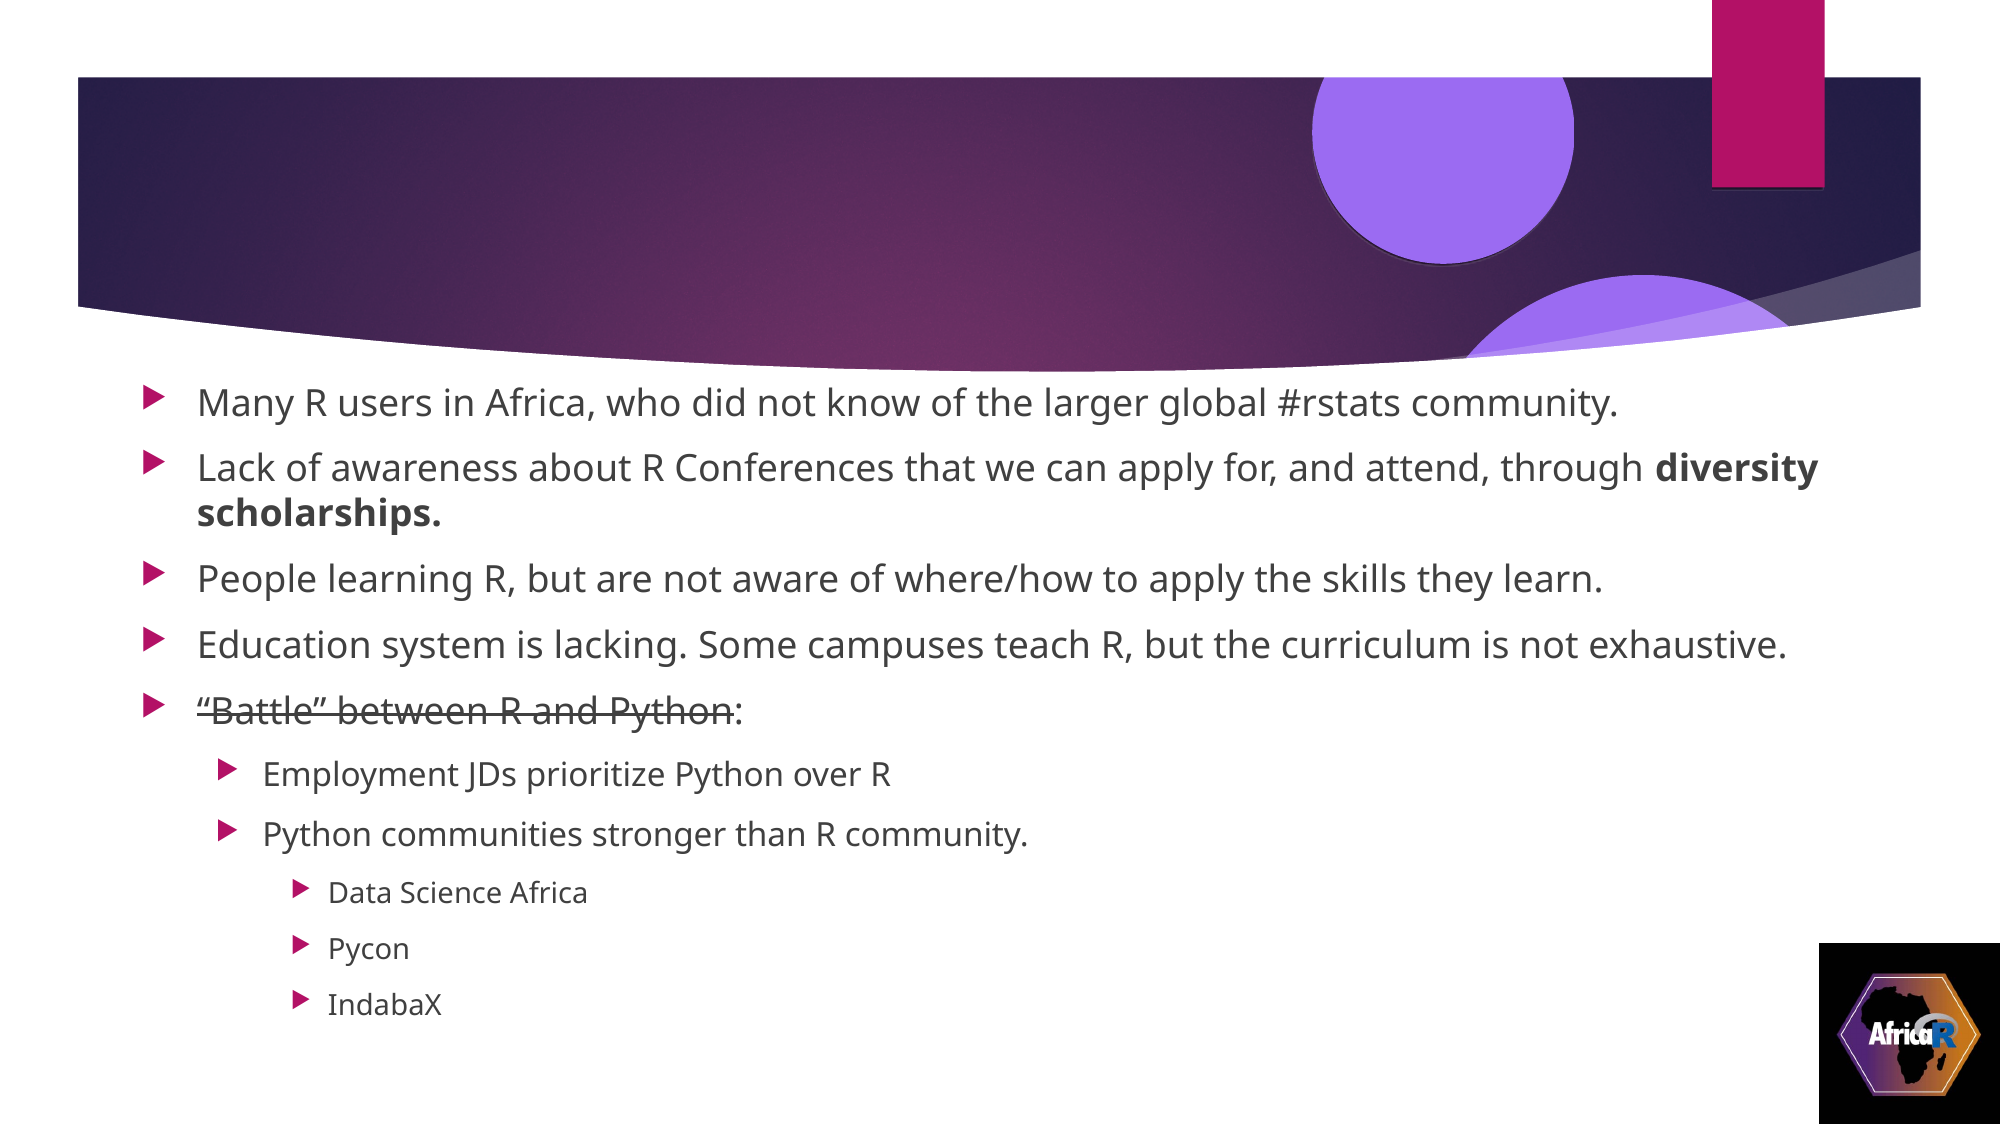

Why AfricaR?
Many R users in Africa, who did not know of the larger global #rstats community.
Lack of awareness about R Conferences that we can apply for, and attend, through diversity scholarships.
People learning R, but are not aware of where/how to apply the skills they learn.
Education system is lacking. Some campuses teach R, but the curriculum is not exhaustive.
“Battle” between R and Python:
Employment JDs prioritize Python over R
Python communities stronger than R community.
Data Science Africa
Pycon
IndabaX